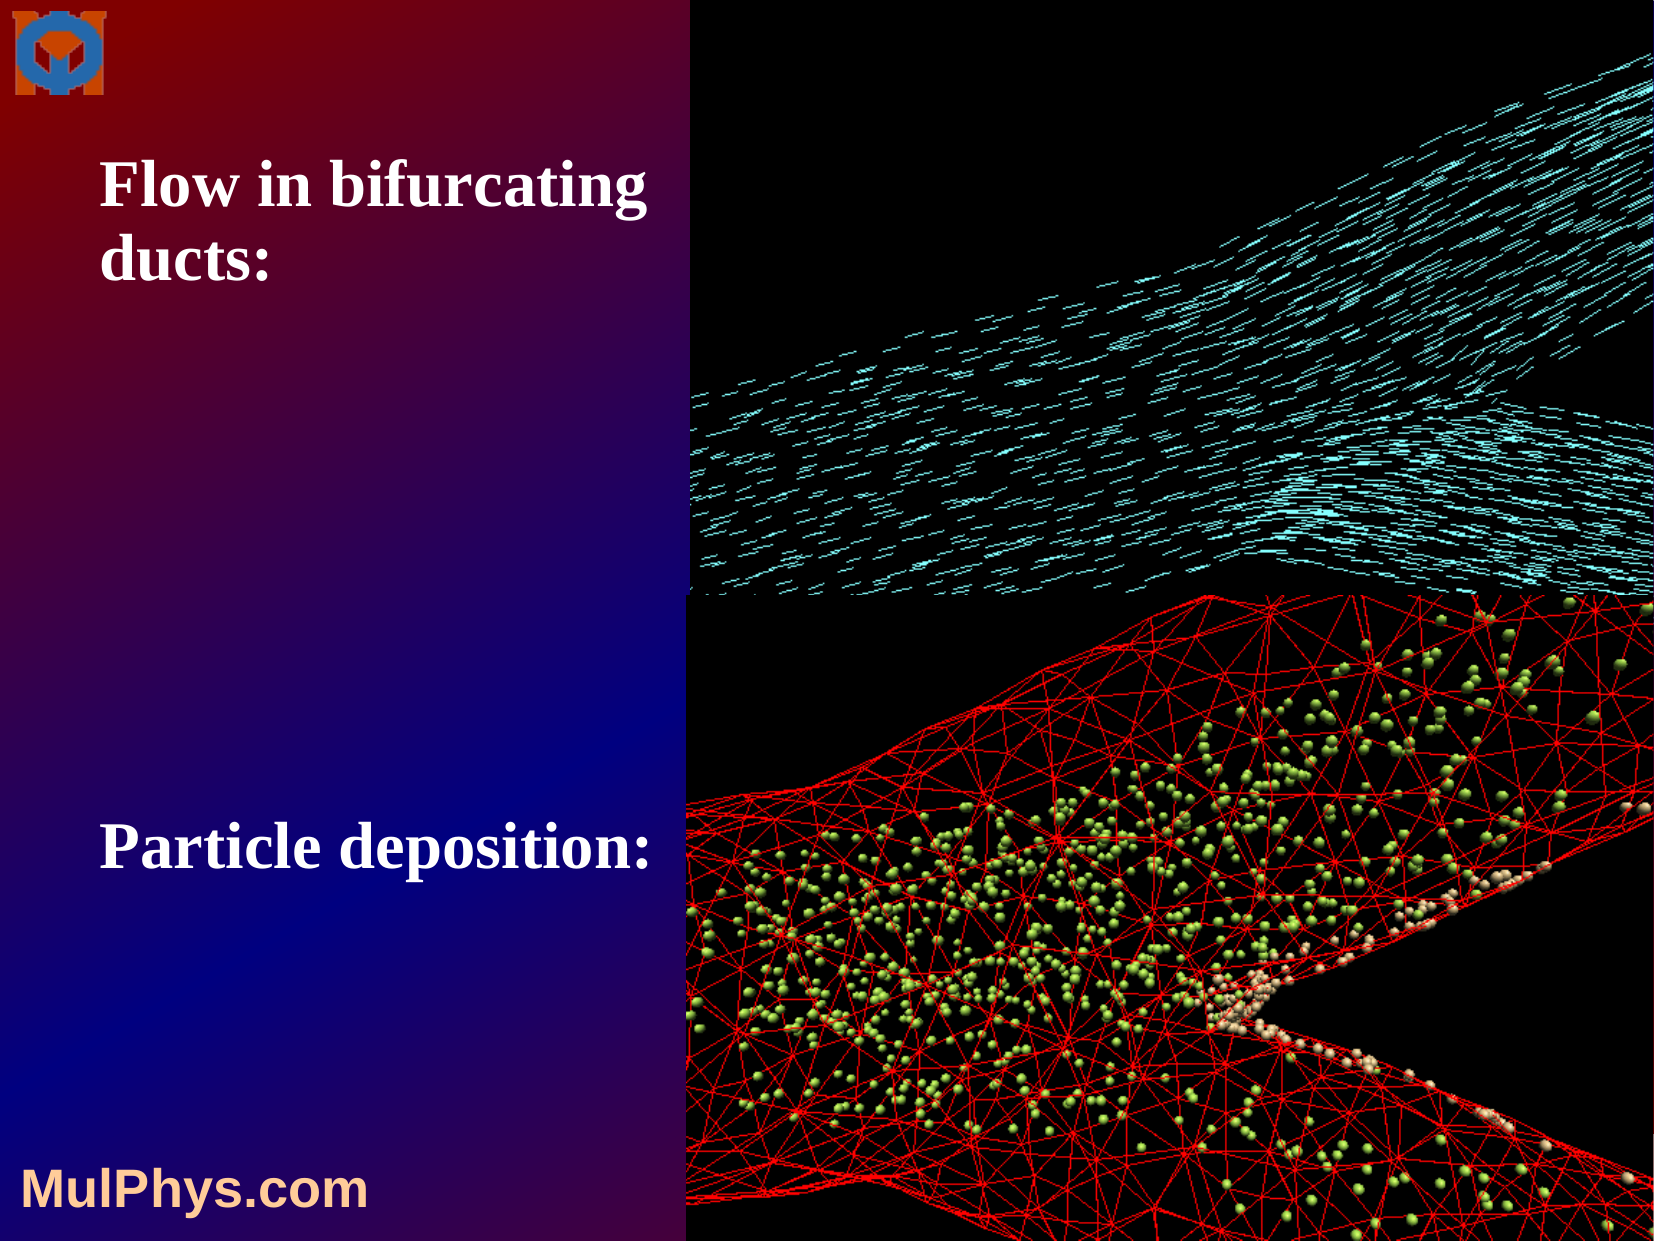

Flow in bifurcating
ducts:
Particle deposition:
MulPhys.com